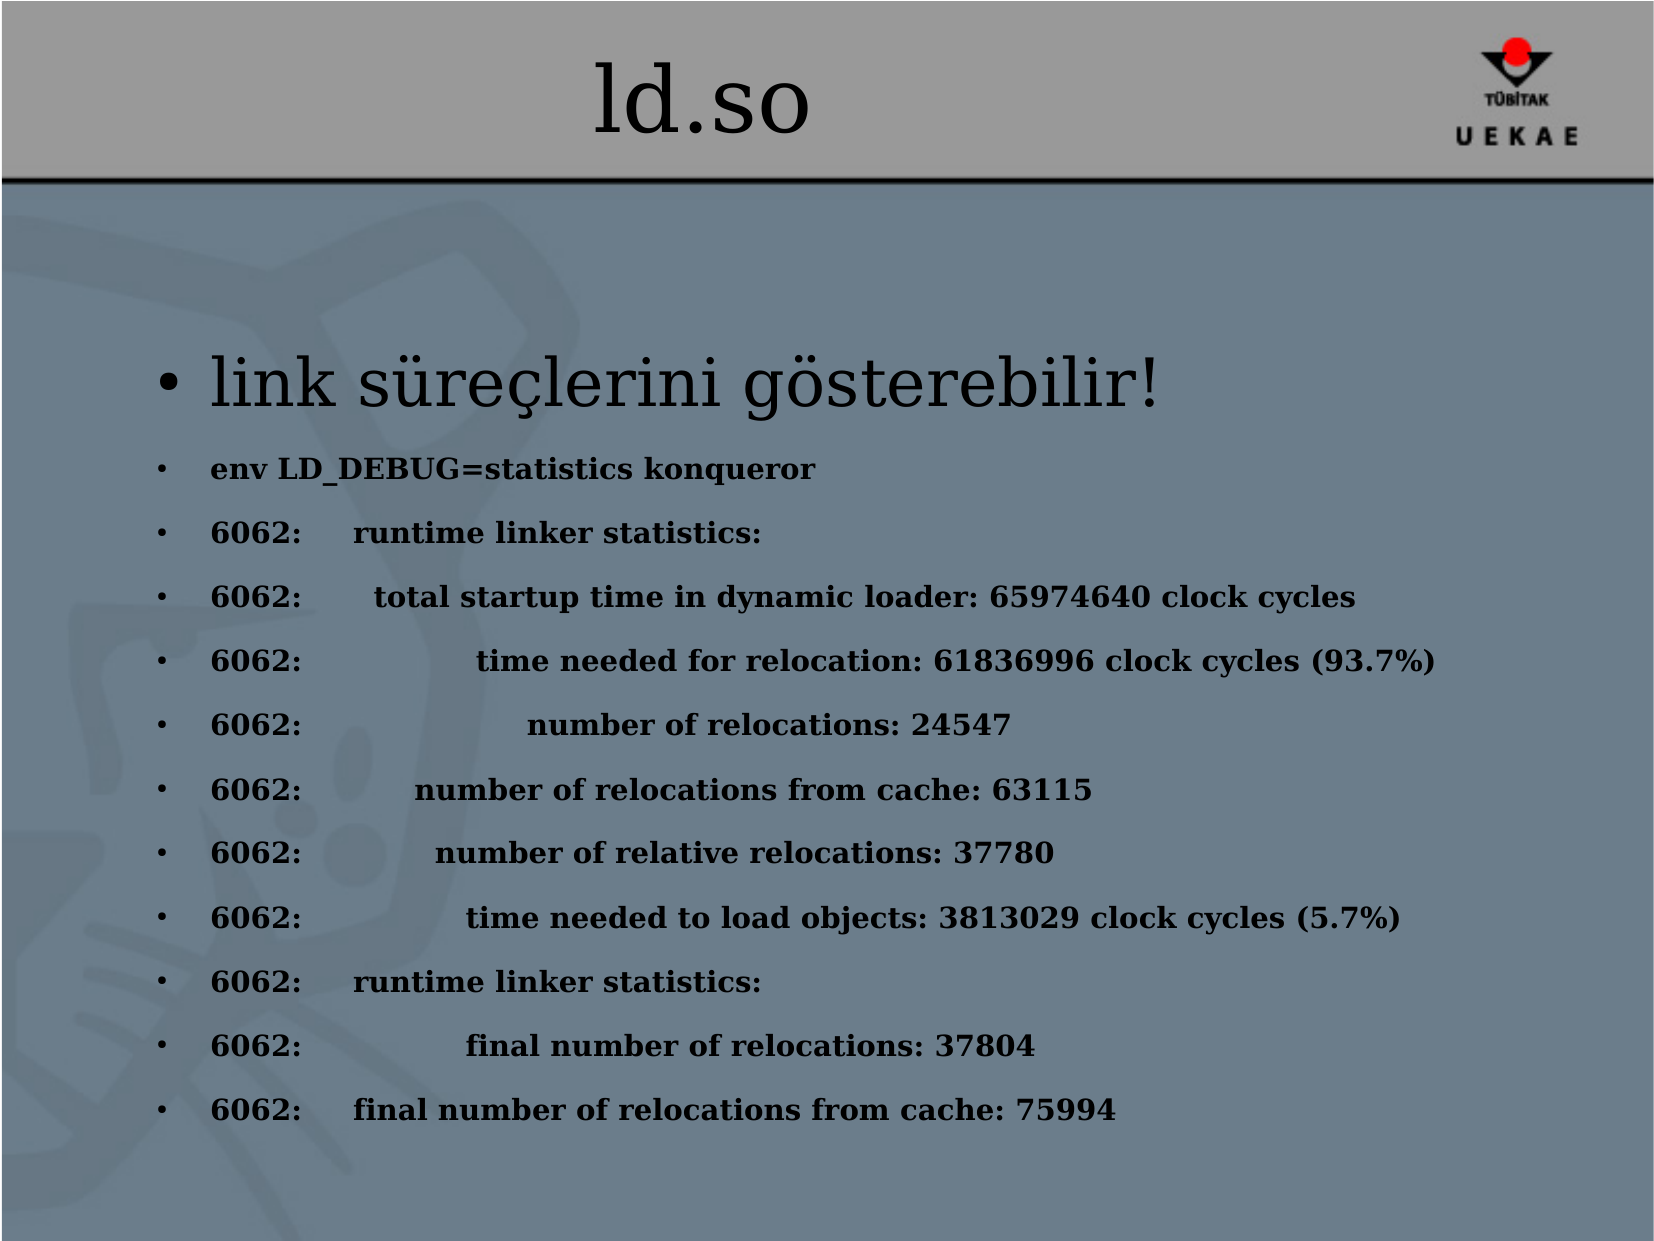

# ld.so
link süreçlerini gösterebilir!
env LD_DEBUG=statistics konqueror
6062: runtime linker statistics:
6062: total startup time in dynamic loader: 65974640 clock cycles
6062: time needed for relocation: 61836996 clock cycles (93.7%)
6062: number of relocations: 24547
6062: number of relocations from cache: 63115
6062: number of relative relocations: 37780
6062: time needed to load objects: 3813029 clock cycles (5.7%)
6062: runtime linker statistics:
6062: final number of relocations: 37804
6062: final number of relocations from cache: 75994